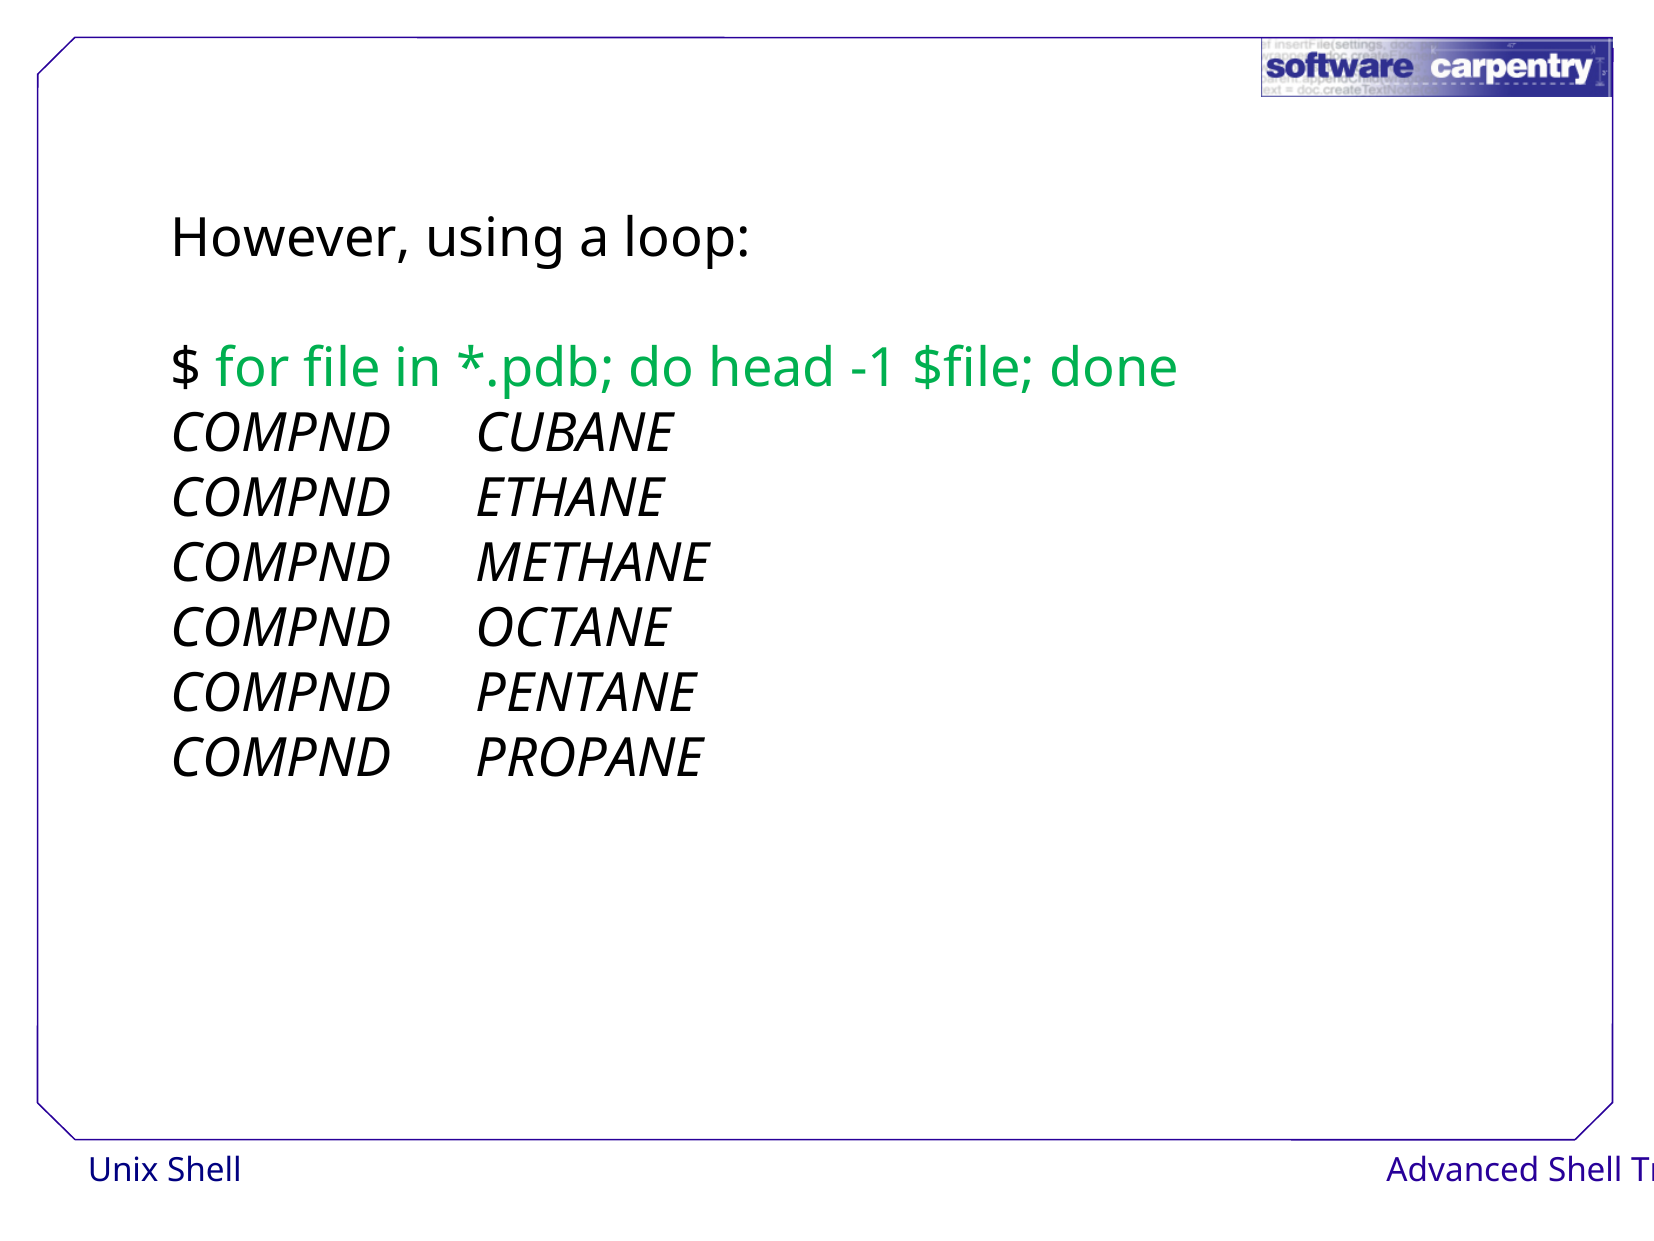

However, using a loop:
$ for file in *.pdb; do head -1 $file; done
COMPND CUBANE
COMPND ETHANE
COMPND METHANE
COMPND OCTANE
COMPND PENTANE
COMPND PROPANE